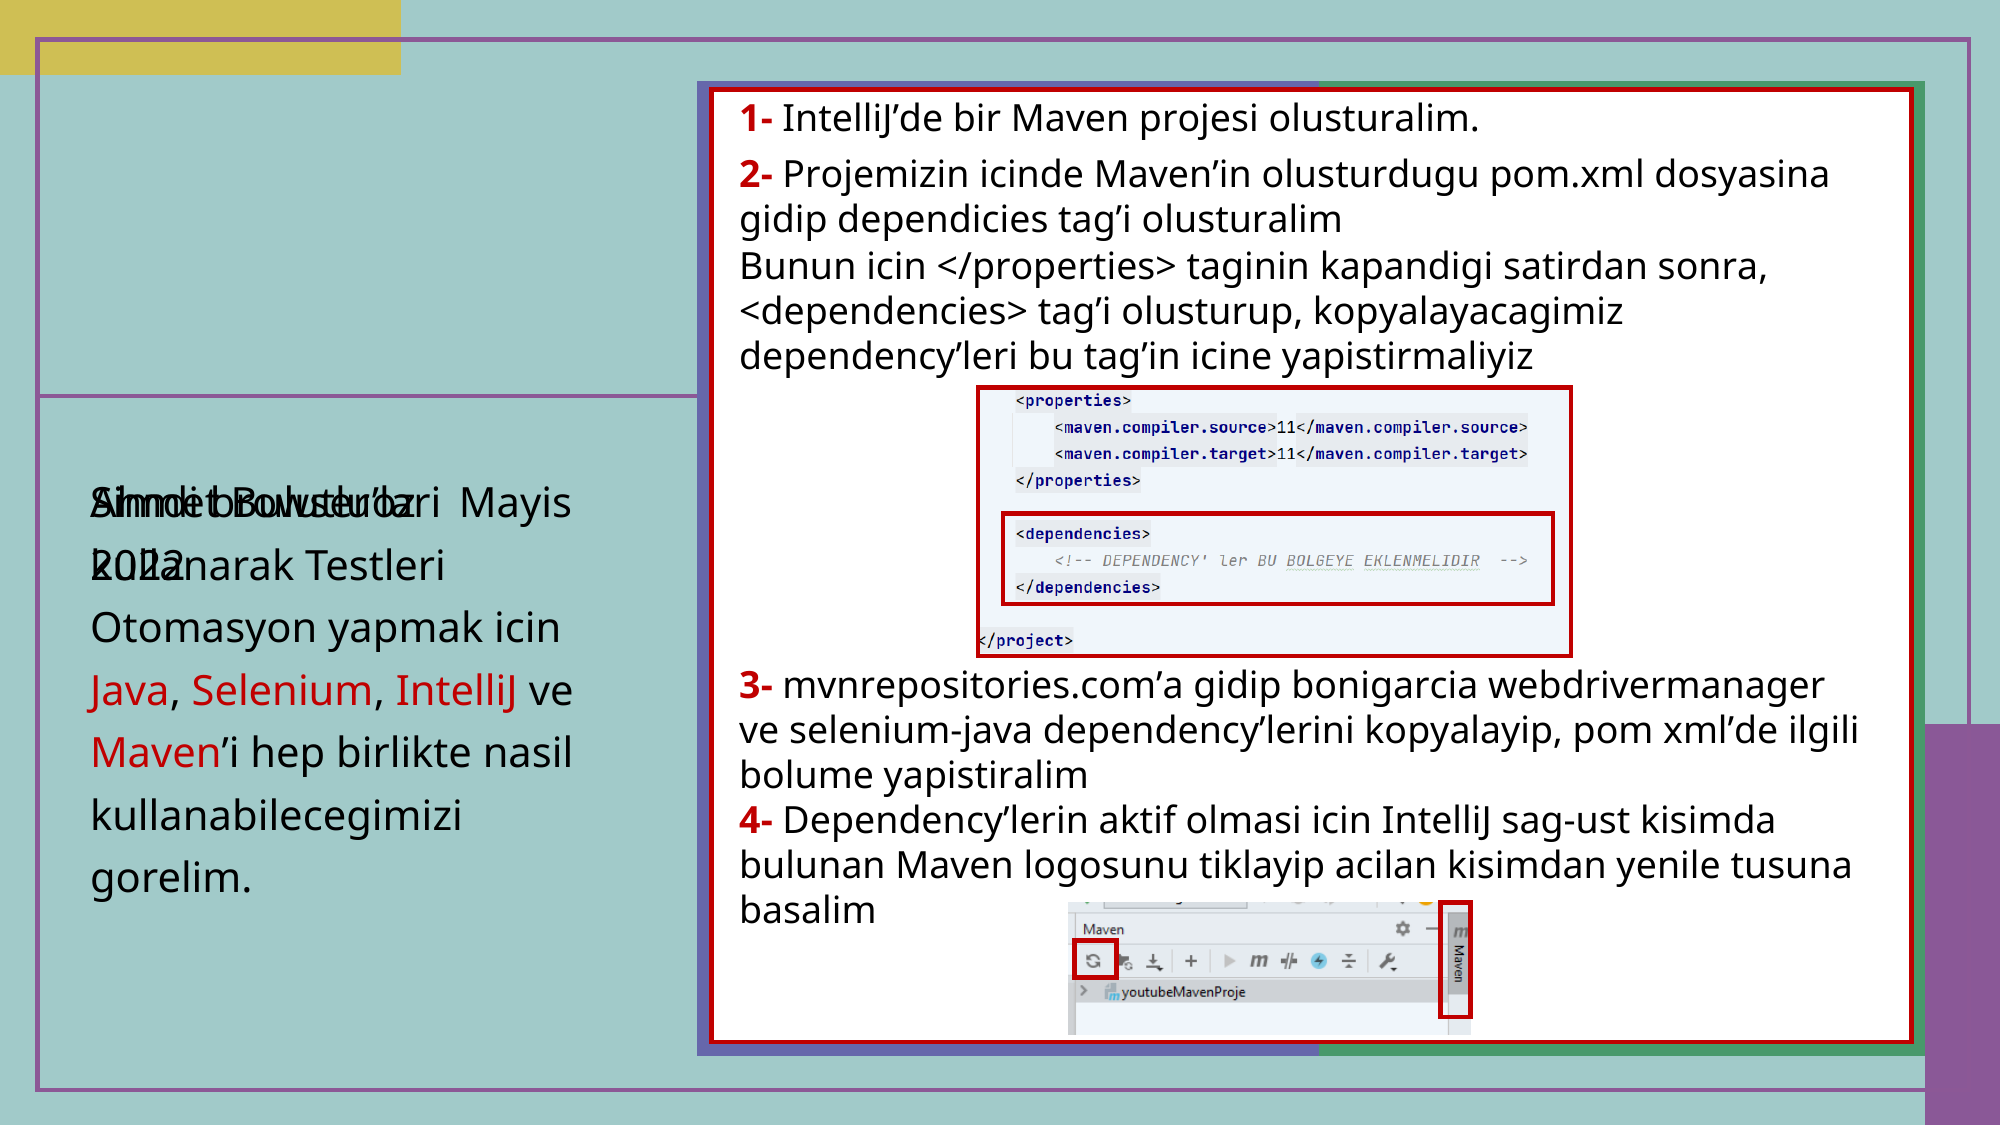

1- IntelliJ’de bir Maven projesi olusturalim.
2- Projemizin icinde Maven’in olusturdugu pom.xml dosyasina gidip dependicies tag’i olusturalim
# bunlar nasil birlesir ?
Bunun icin </properties> taginin kapandigi satirdan sonra, <dependencies> tag’i olusturup, kopyalayacagimiz dependency’leri bu tag’in icine yapistirmaliyiz
Simdi browser’lari kullanarak Testleri Otomasyon yapmak icin Java, Selenium, IntelliJ ve Maven’i hep birlikte nasil kullanabilecegimizi gorelim.
Ahmet Bulutluoz Mayis 2022
3- mvnrepositories.com’a gidip bonigarcia webdrivermanager ve selenium-java dependency’lerini kopyalayip, pom xml’de ilgili bolume yapistiralim
4- Dependency’lerin aktif olmasi icin IntelliJ sag-ust kisimda bulunan Maven logosunu tiklayip acilan kisimdan yenile tusuna basalim